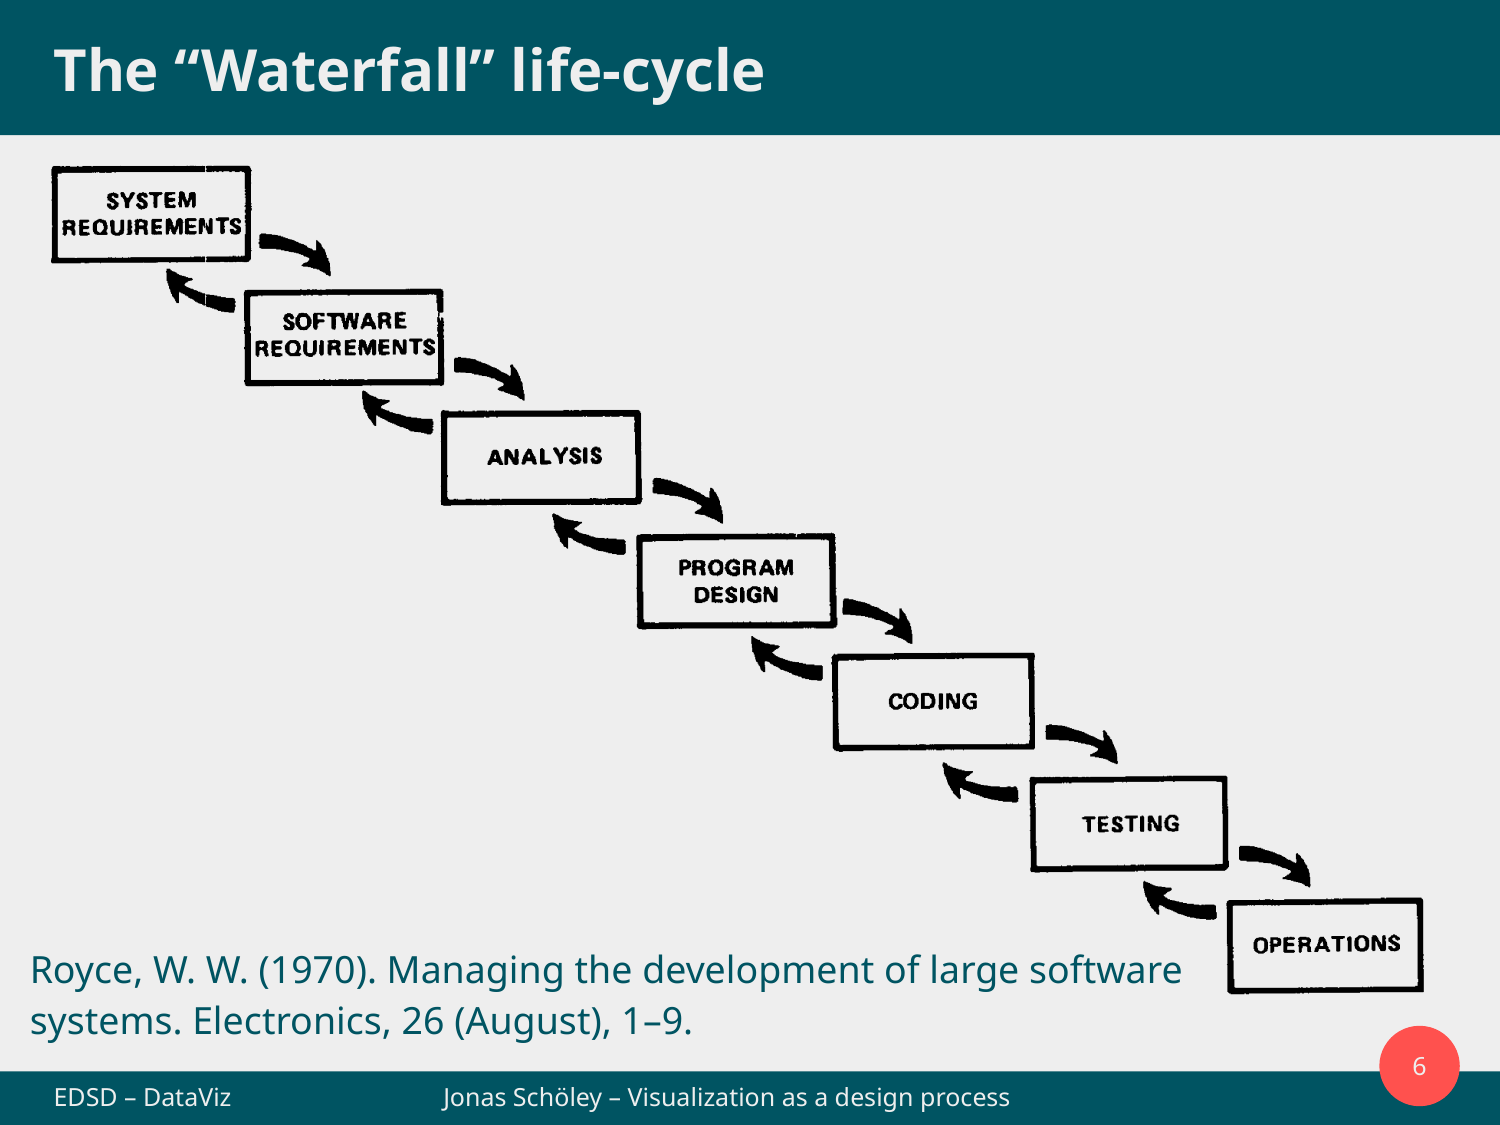

# The “Waterfall” life-cycle
Royce, W. W. (1970). Managing the development of large software systems. Electronics, 26 (August), 1–9.
6
EDSD – DataViz
Jonas Schöley – Visualization as a design process